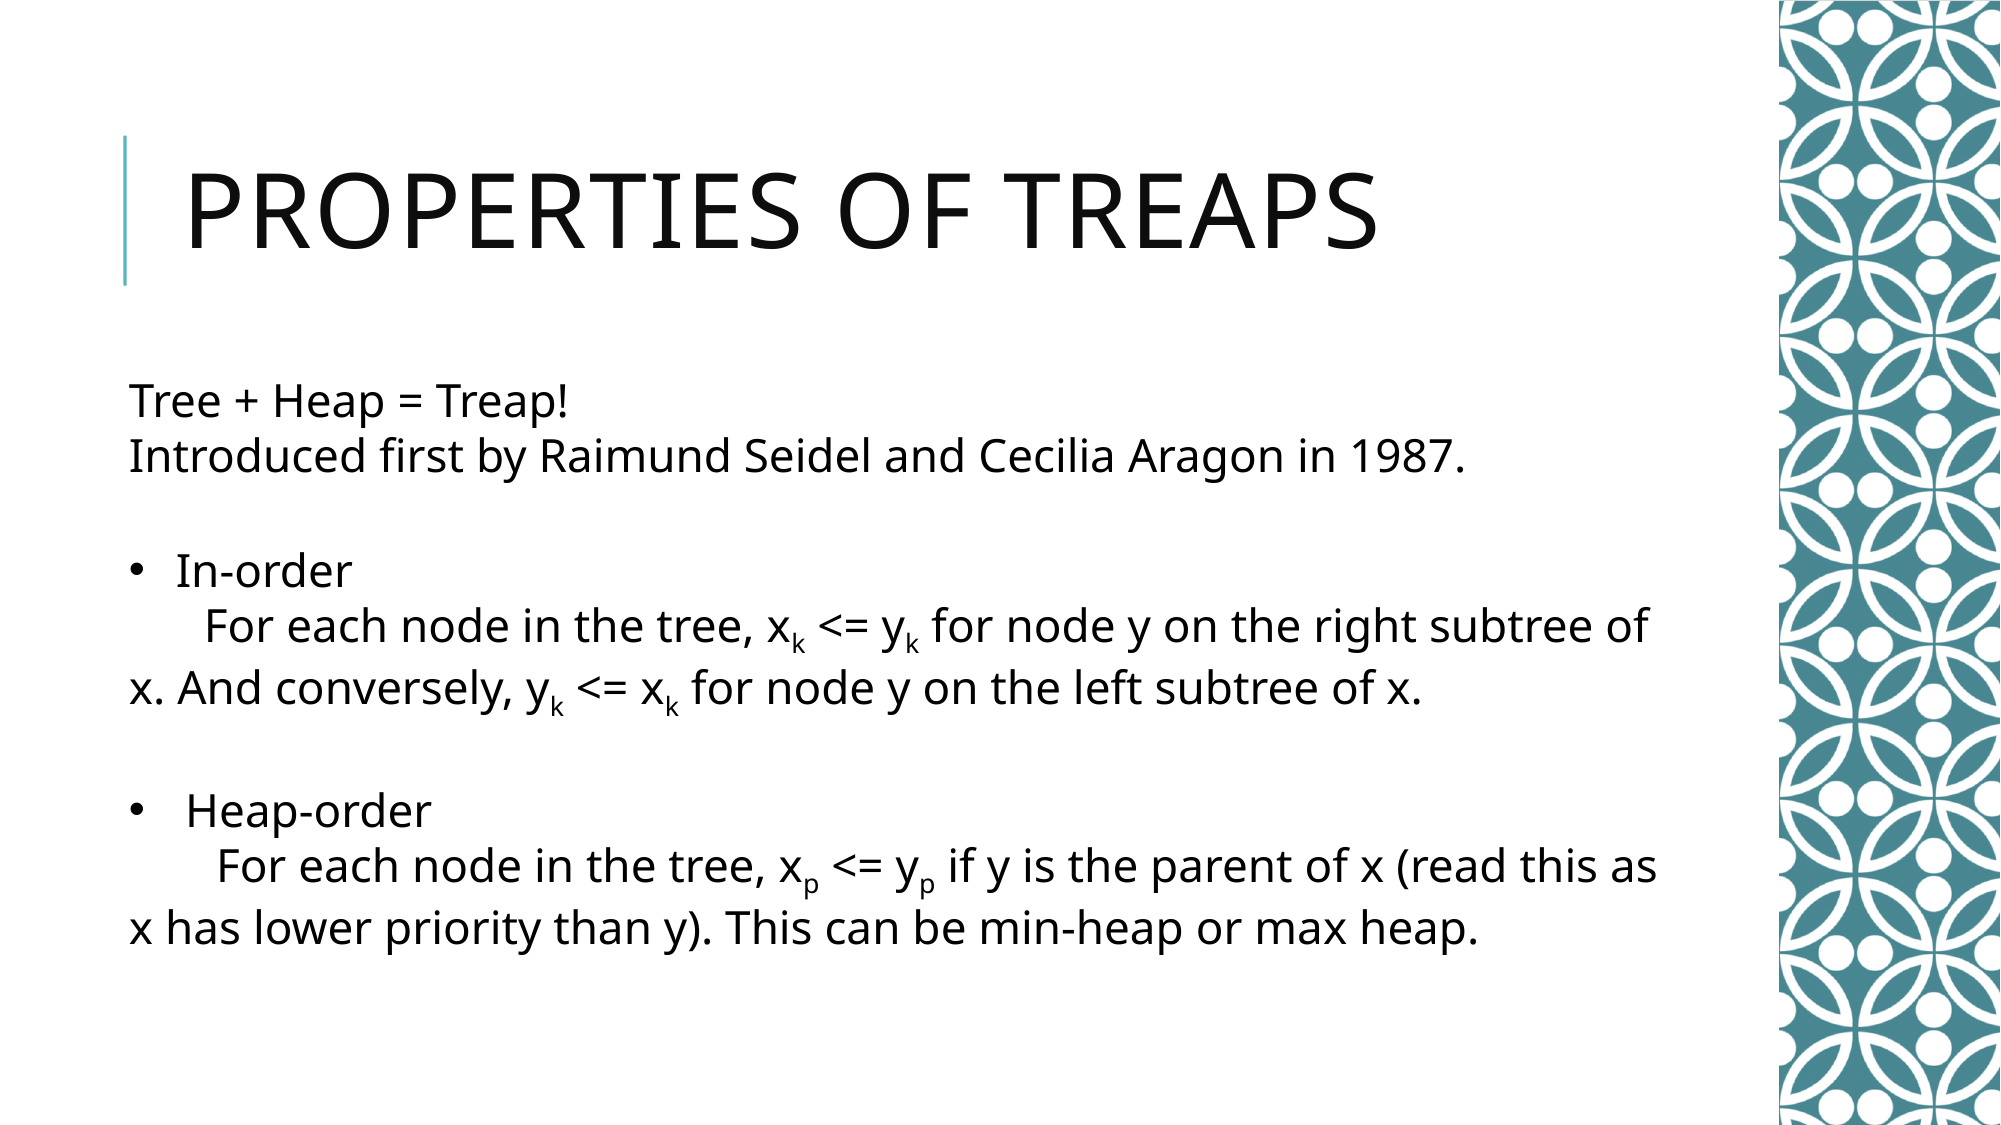

# Properties of treaps
Tree + Heap = Treap!
Introduced first by Raimund Seidel and Cecilia Aragon in 1987.
In-order
	For each node in the tree, xk <= yk for node y on the right subtree of x. And conversely, yk <= xk for node y on the left subtree of x.
Heap-order
	 For each node in the tree, xp <= yp if y is the parent of x (read this as x has lower priority than y). This can be min-heap or max heap.